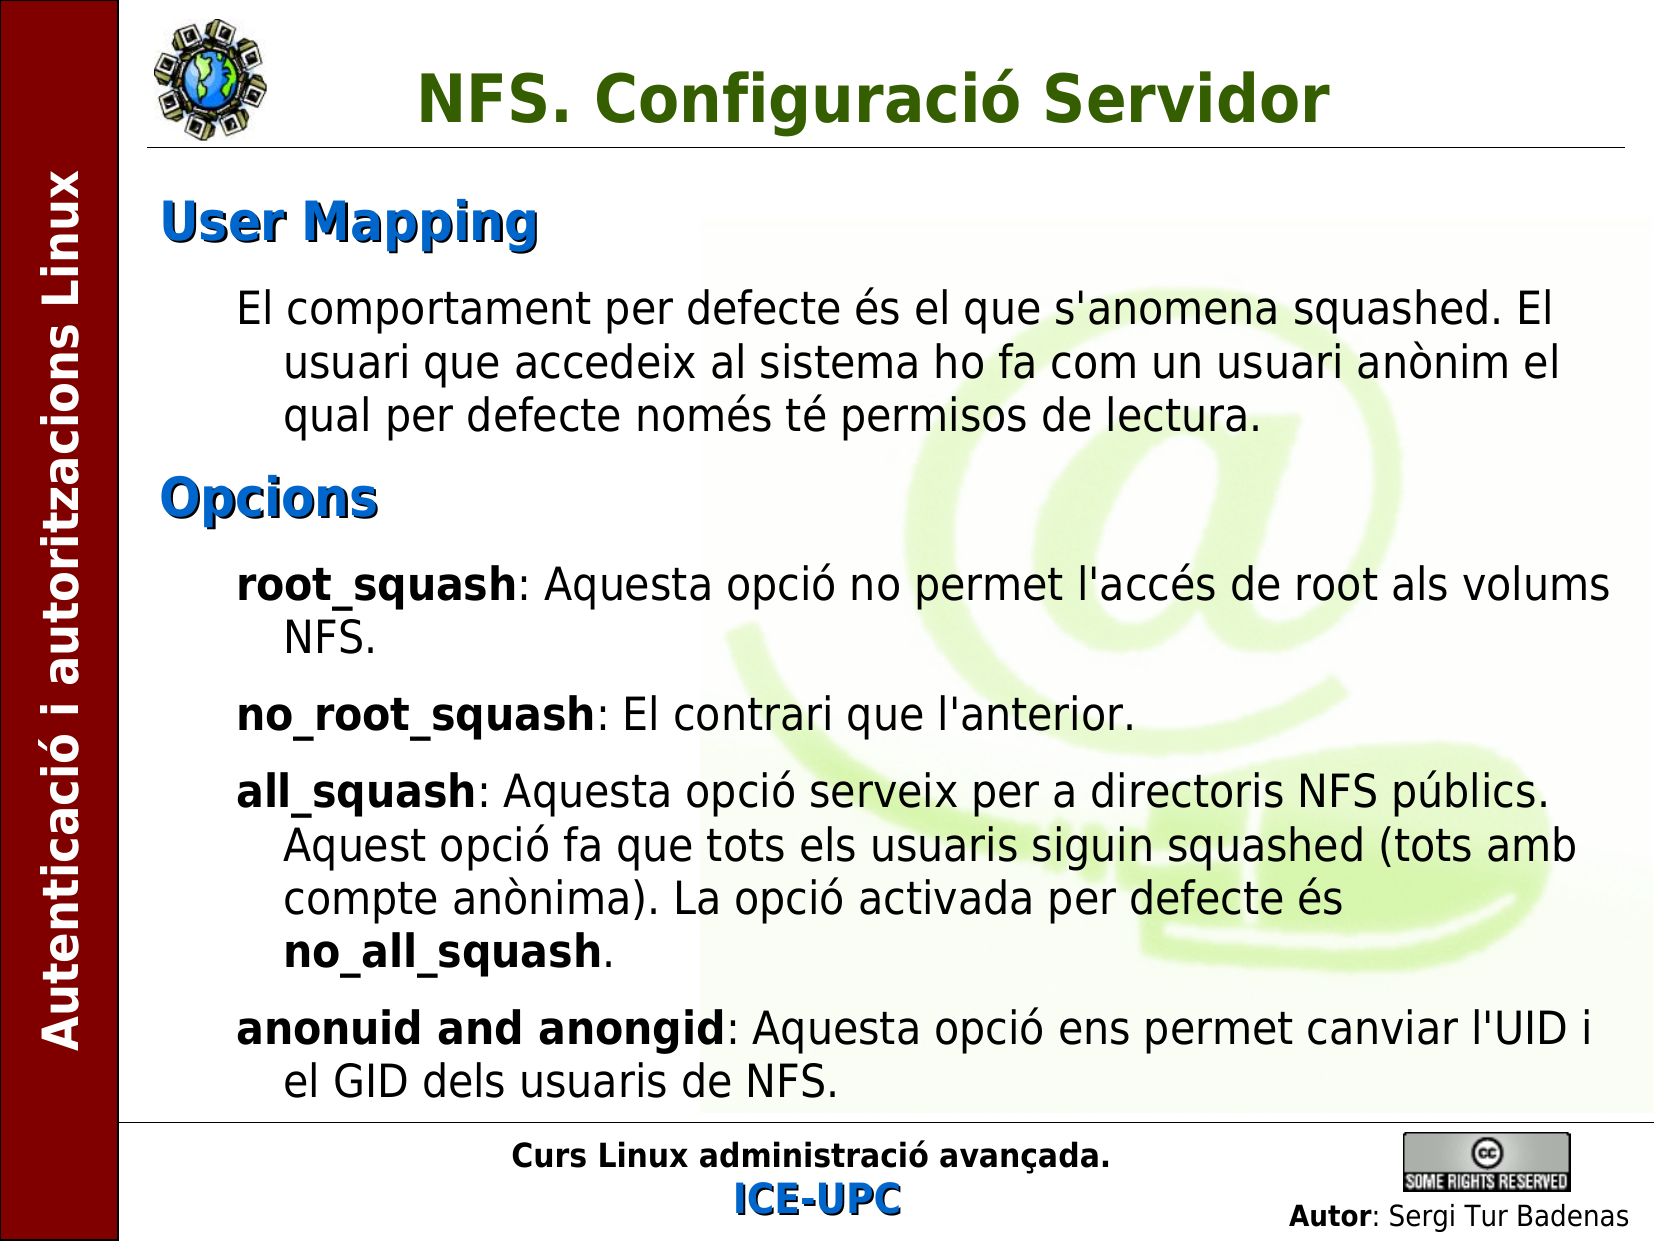

# NFS. Configuració Servidor
User Mapping
El comportament per defecte és el que s'anomena squashed. El usuari que accedeix al sistema ho fa com un usuari anònim el qual per defecte només té permisos de lectura.
Opcions
root_squash: Aquesta opció no permet l'accés de root als volums NFS.
no_root_squash: El contrari que l'anterior.
all_squash: Aquesta opció serveix per a directoris NFS públics. Aquest opció fa que tots els usuaris siguin squashed (tots amb compte anònima). La opció activada per defecte és no_all_squash.
anonuid and anongid: Aquesta opció ens permet canviar l'UID i el GID dels usuaris de NFS.